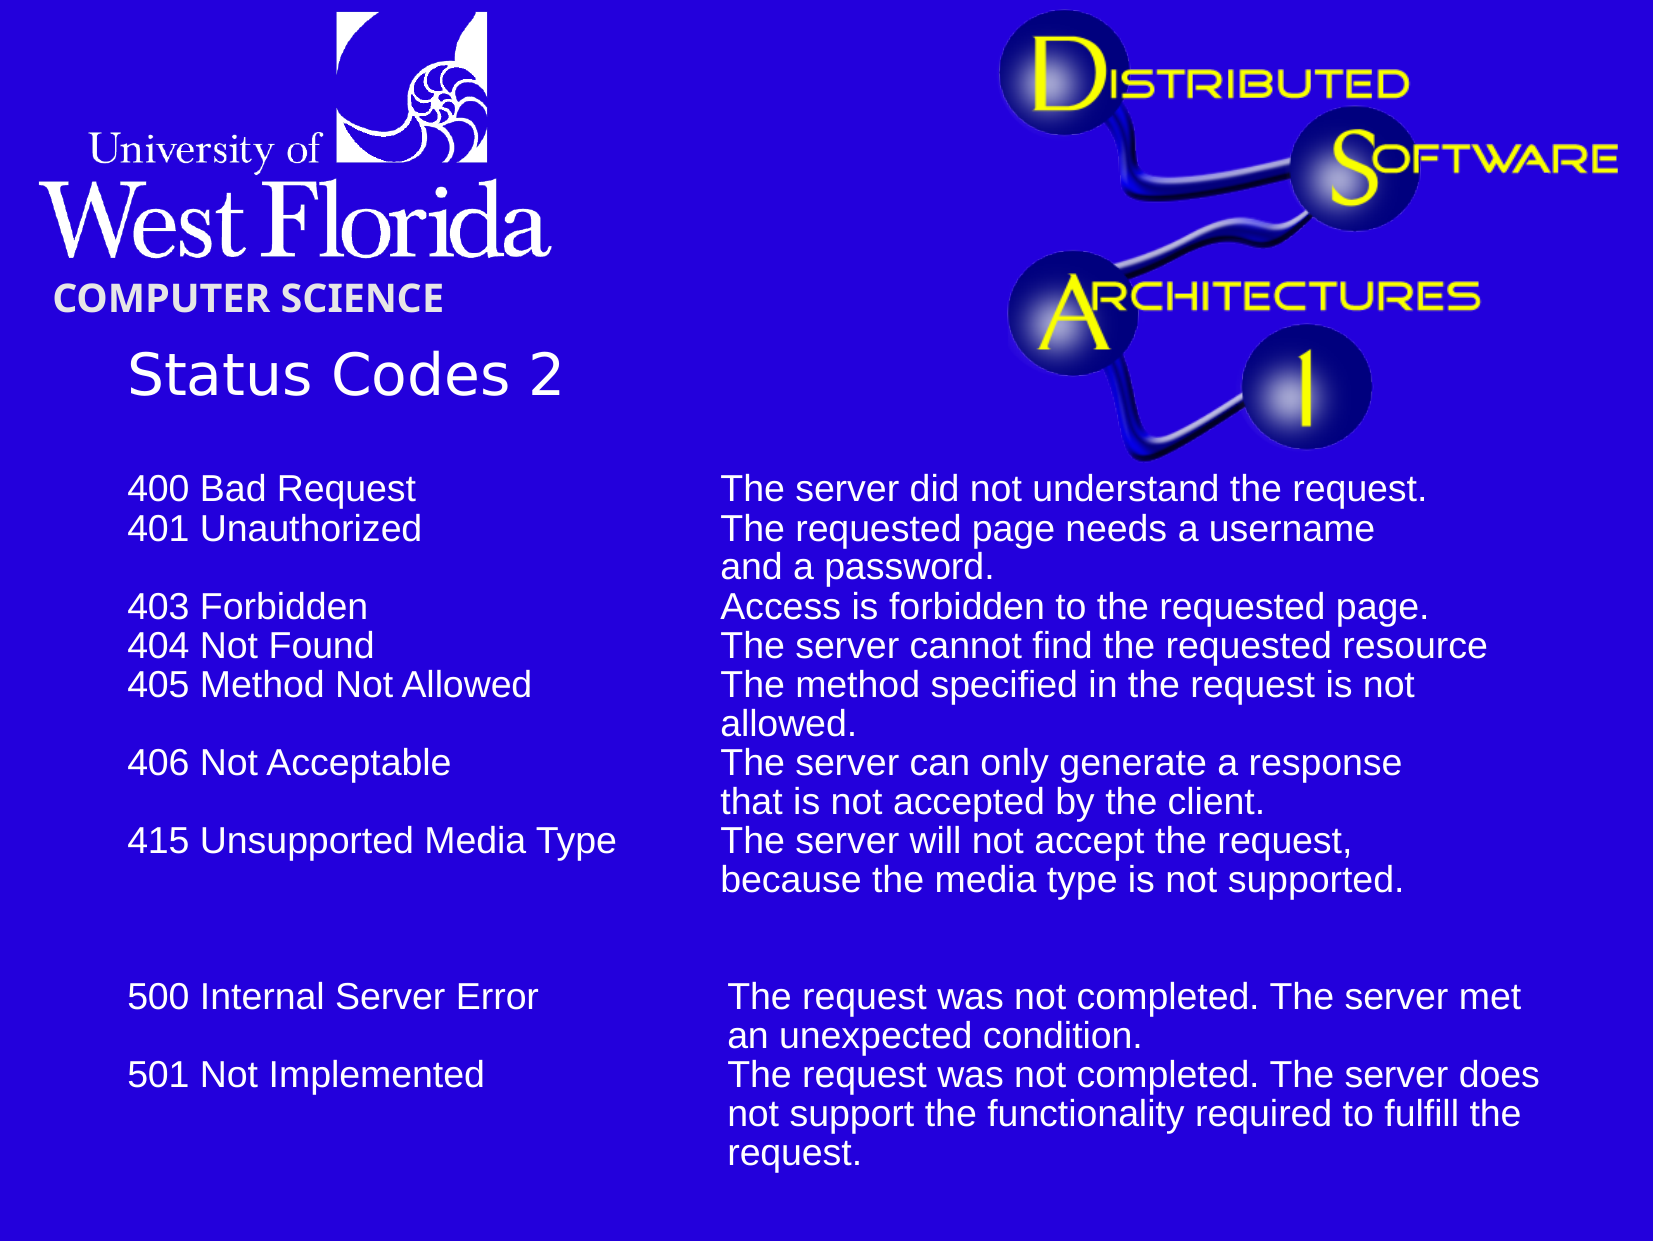

COMPUTER SCIENCE
Status Codes 2
400 Bad Request			The server did not understand the request.
401 Unauthorized			The requested page needs a username
					and a password.
403 Forbidden			Access is forbidden to the requested page.
404 Not Found			The server cannot find the requested resource
405 Method Not Allowed		The method specified in the request is not 							allowed.
406 Not Acceptable			The server can only generate a response
					that is not accepted by the client.
415 Unsupported Media Type	The server will not accept the request,
					because the media type is not supported.
500 Internal Server Error			The request was not completed. The server met
								an unexpected condition.
501 Not Implemented				The request was not completed. The server does
								not support the functionality required to fulfill the
								request.